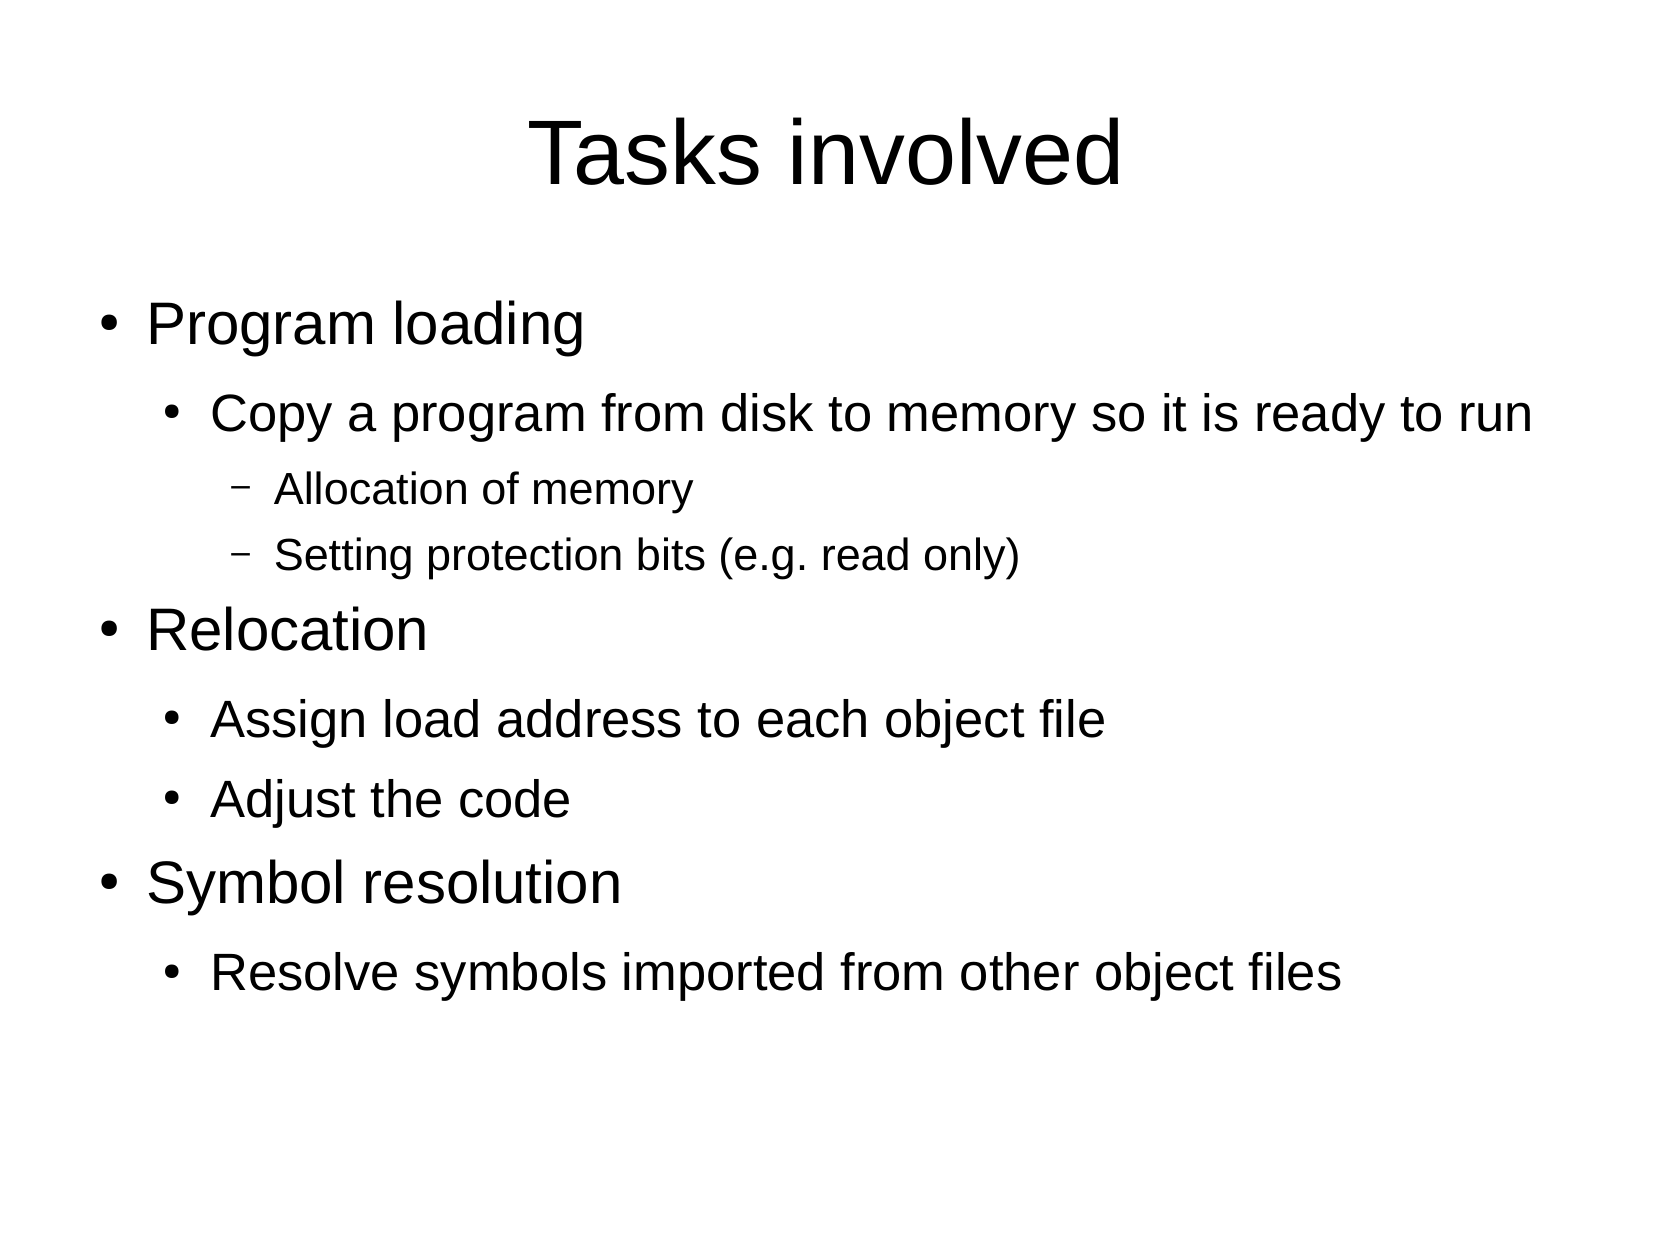

# Tasks involved
Program loading
Copy a program from disk to memory so it is ready to run
Allocation of memory
Setting protection bits (e.g. read only)
Relocation
Assign load address to each object file
Adjust the code
Symbol resolution
Resolve symbols imported from other object files